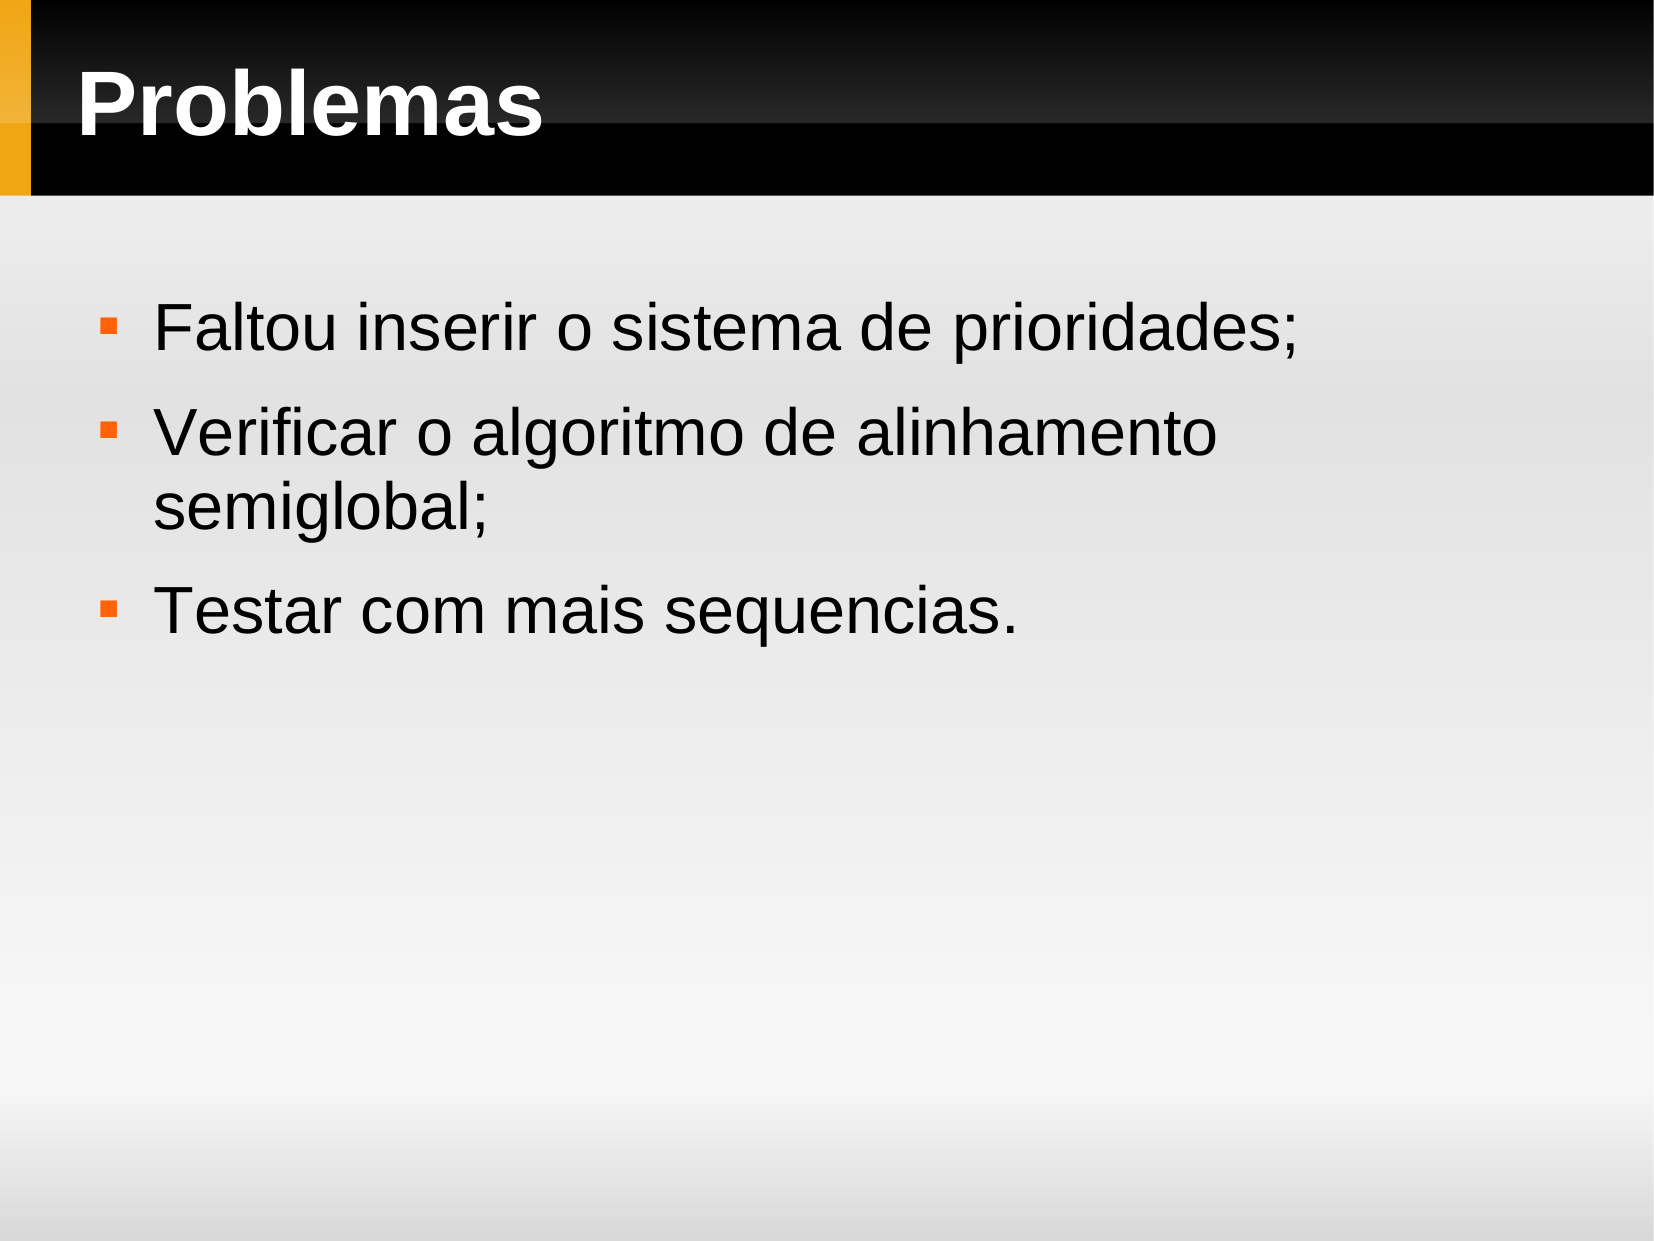

# Problemas
Faltou inserir o sistema de prioridades;
Verificar o algoritmo de alinhamento semiglobal;
Testar com mais sequencias.